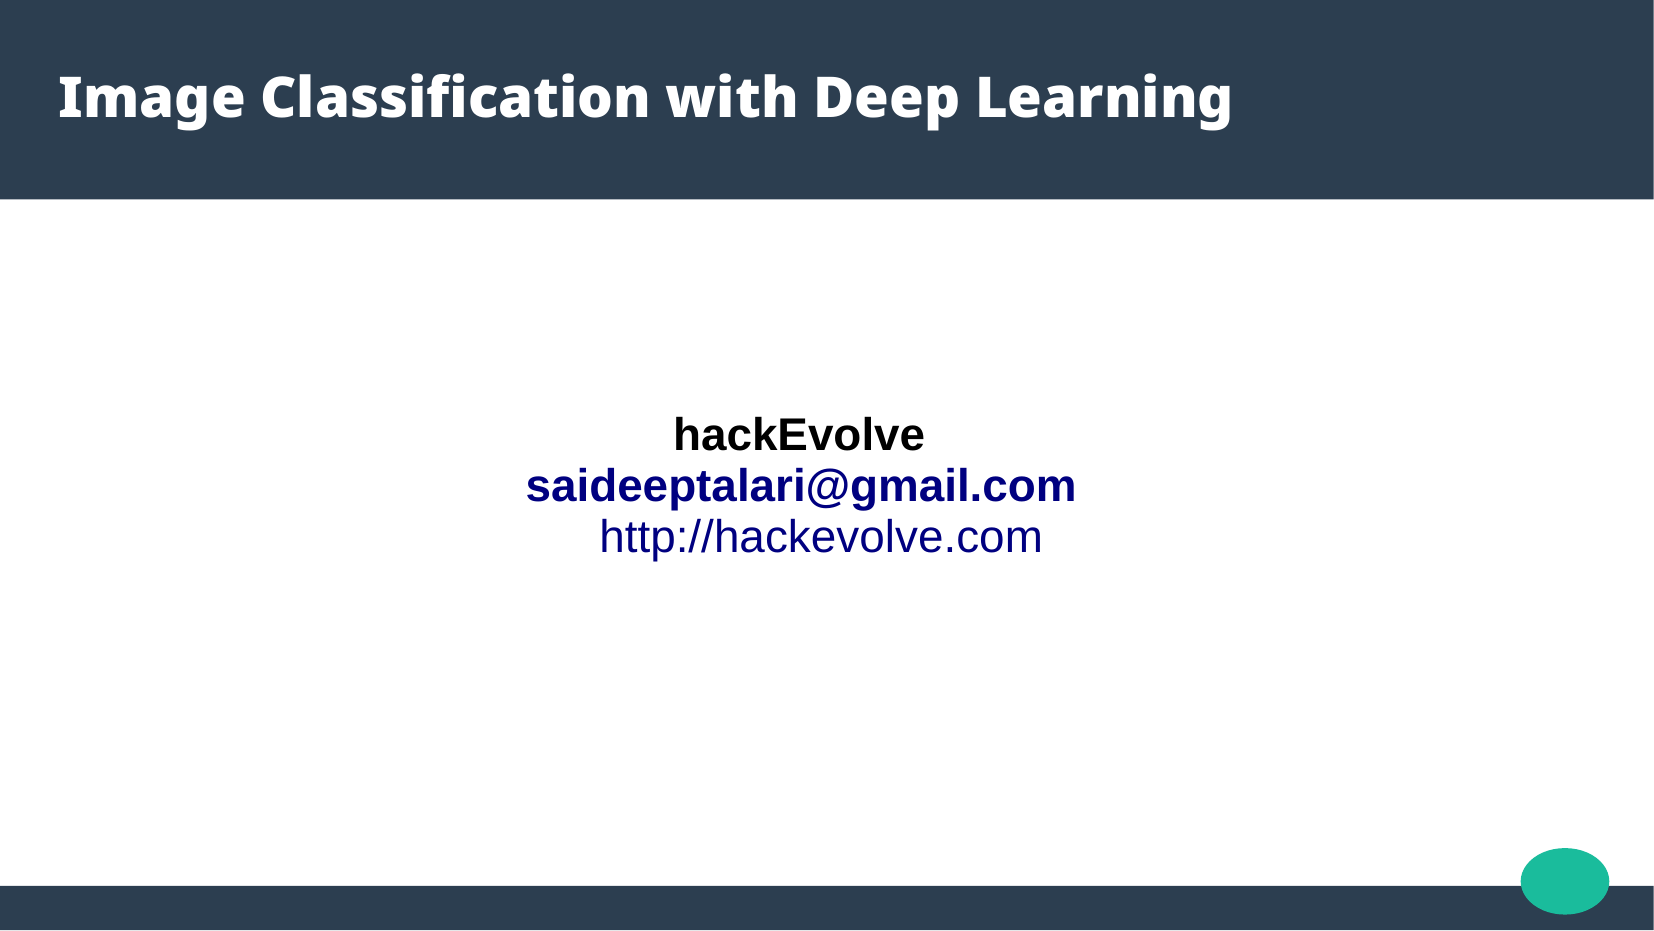

# Image Classification with Deep Learning
			hackEvolve 		 	saideeptalari@gmail.com
		http://hackevolve.com